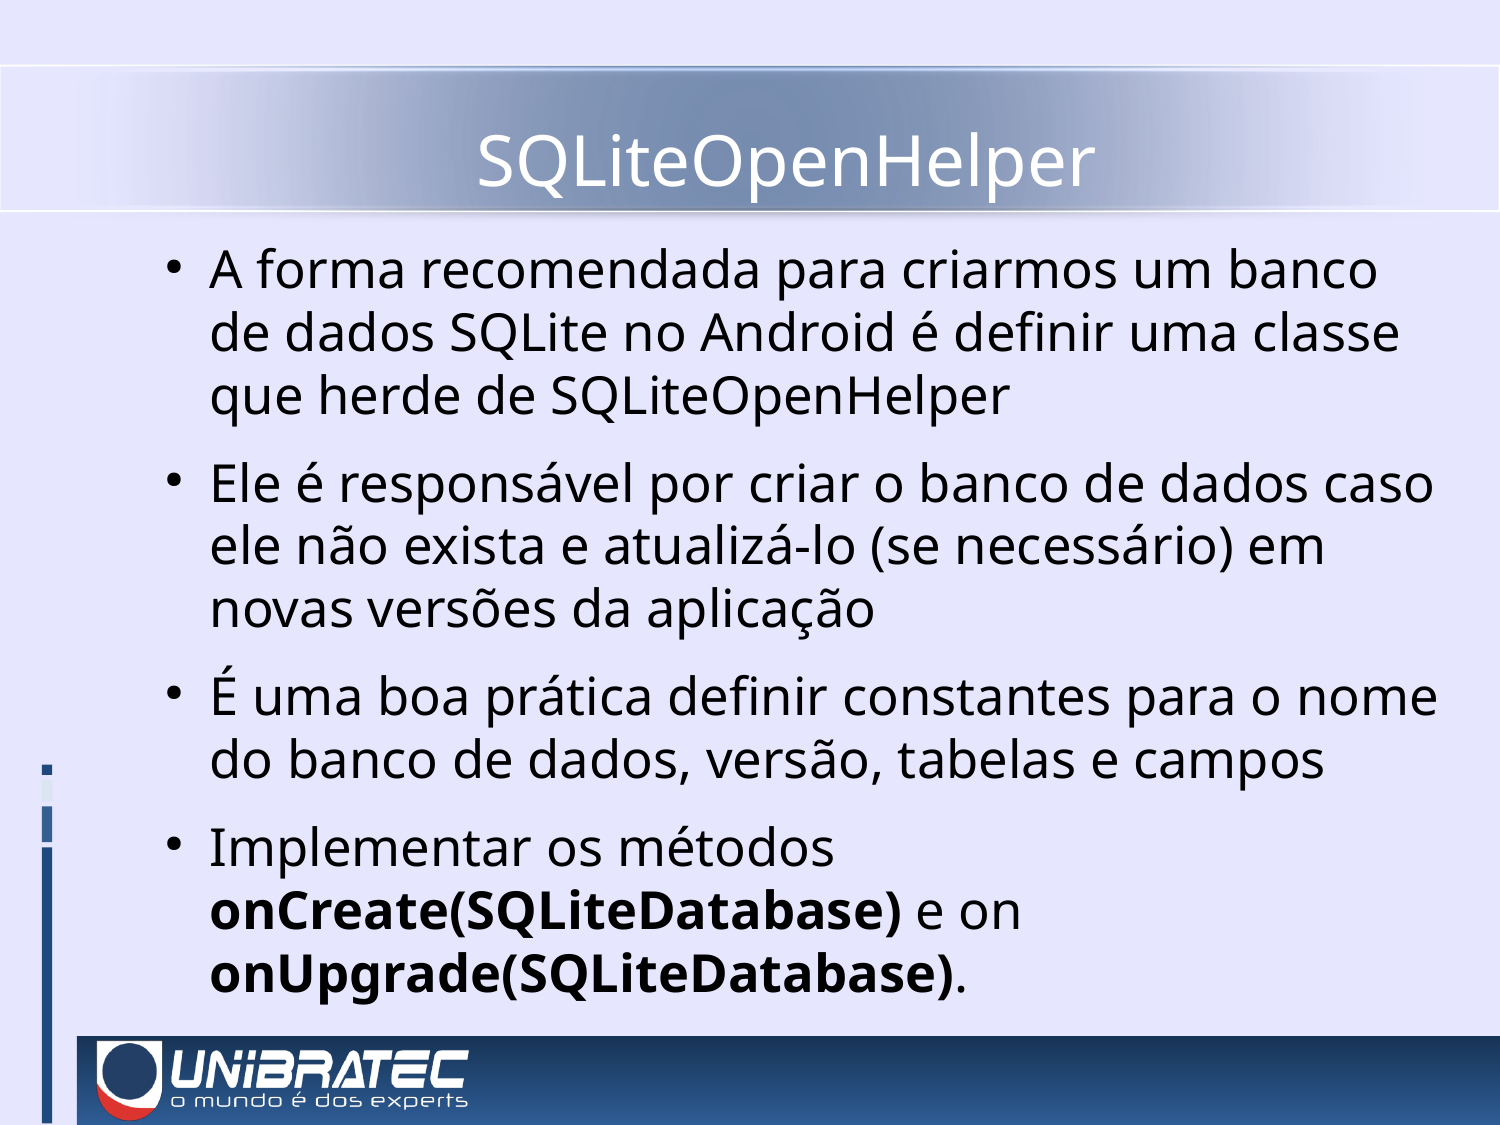

# SQLiteOpenHelper
A forma recomendada para criarmos um banco de dados SQLite no Android é definir uma classe que herde de SQLiteOpenHelper
Ele é responsável por criar o banco de dados caso ele não exista e atualizá-lo (se necessário) em novas versões da aplicação
É uma boa prática definir constantes para o nome do banco de dados, versão, tabelas e campos
Implementar os métodos onCreate(SQLiteDatabase) e on onUpgrade(SQLiteDatabase).